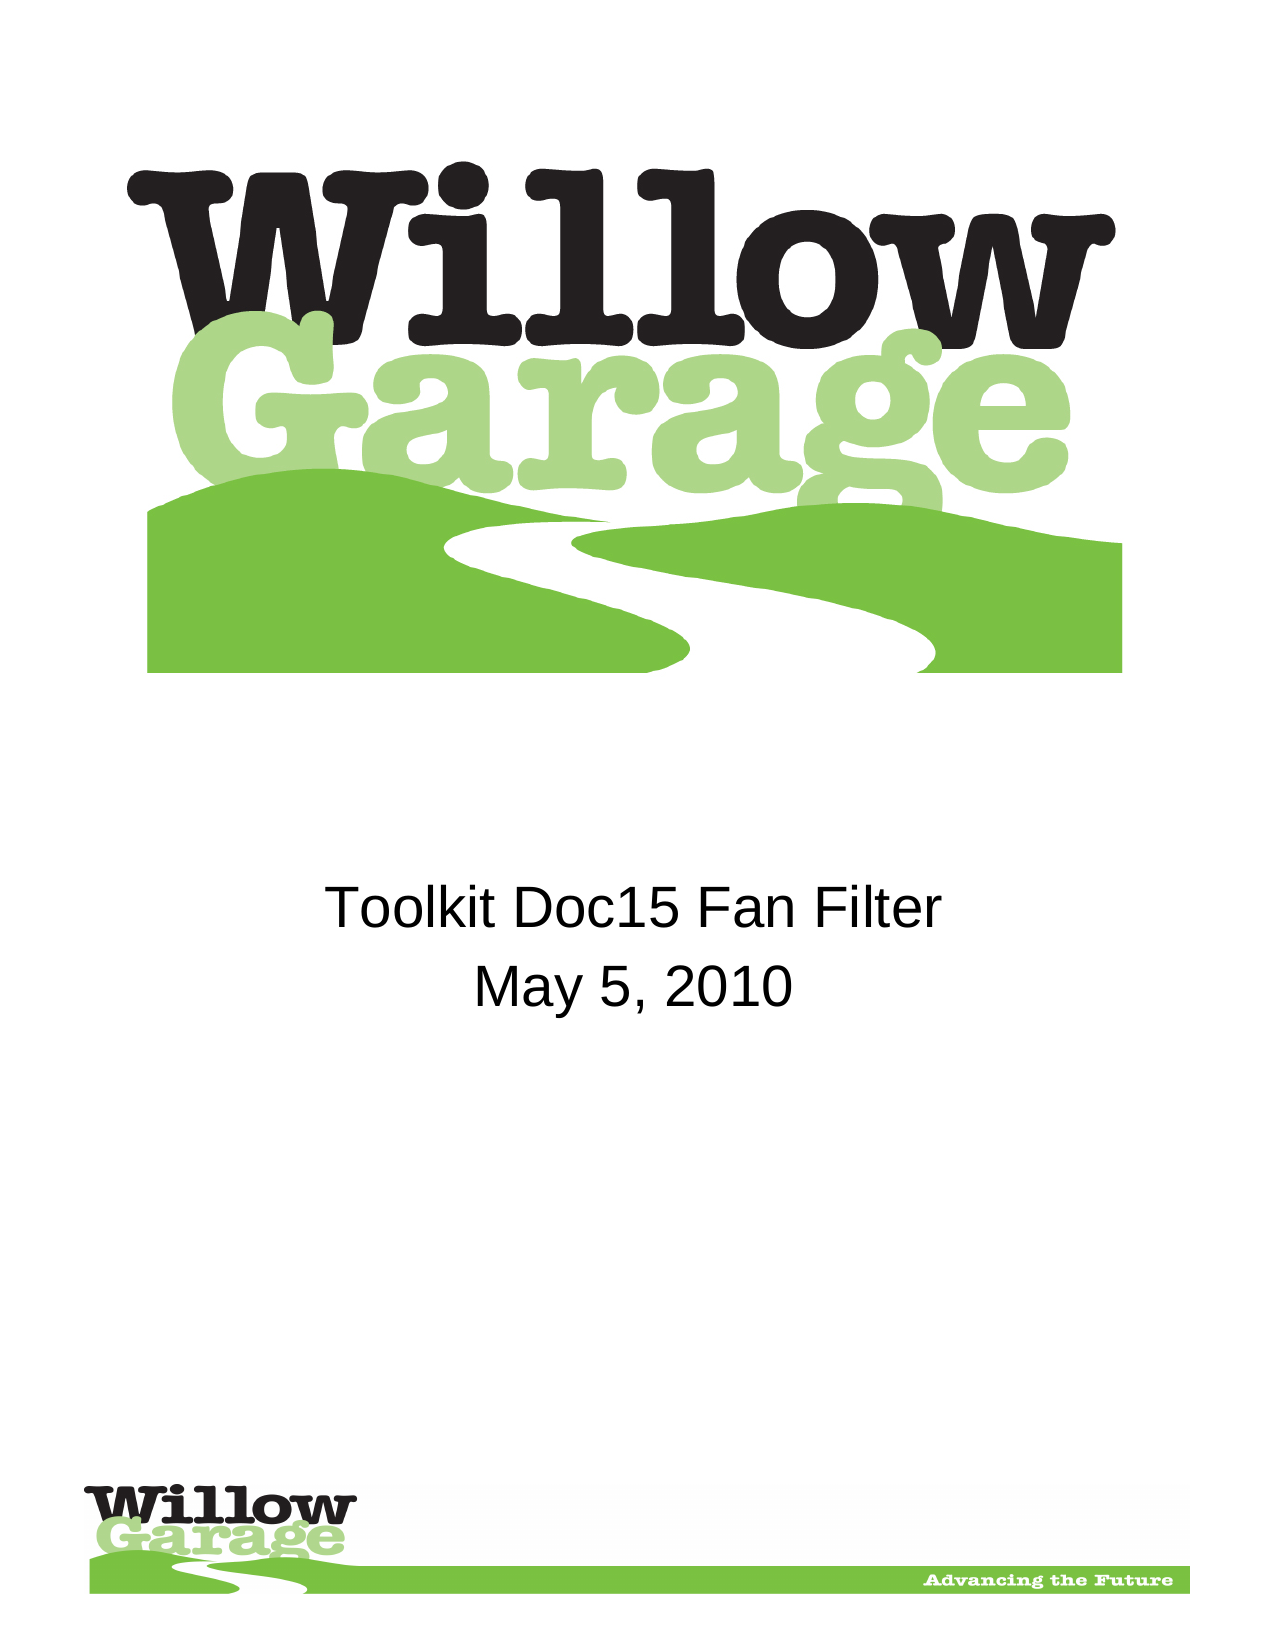

# Toolkit Doc15 Fan Filter
May 5, 2010